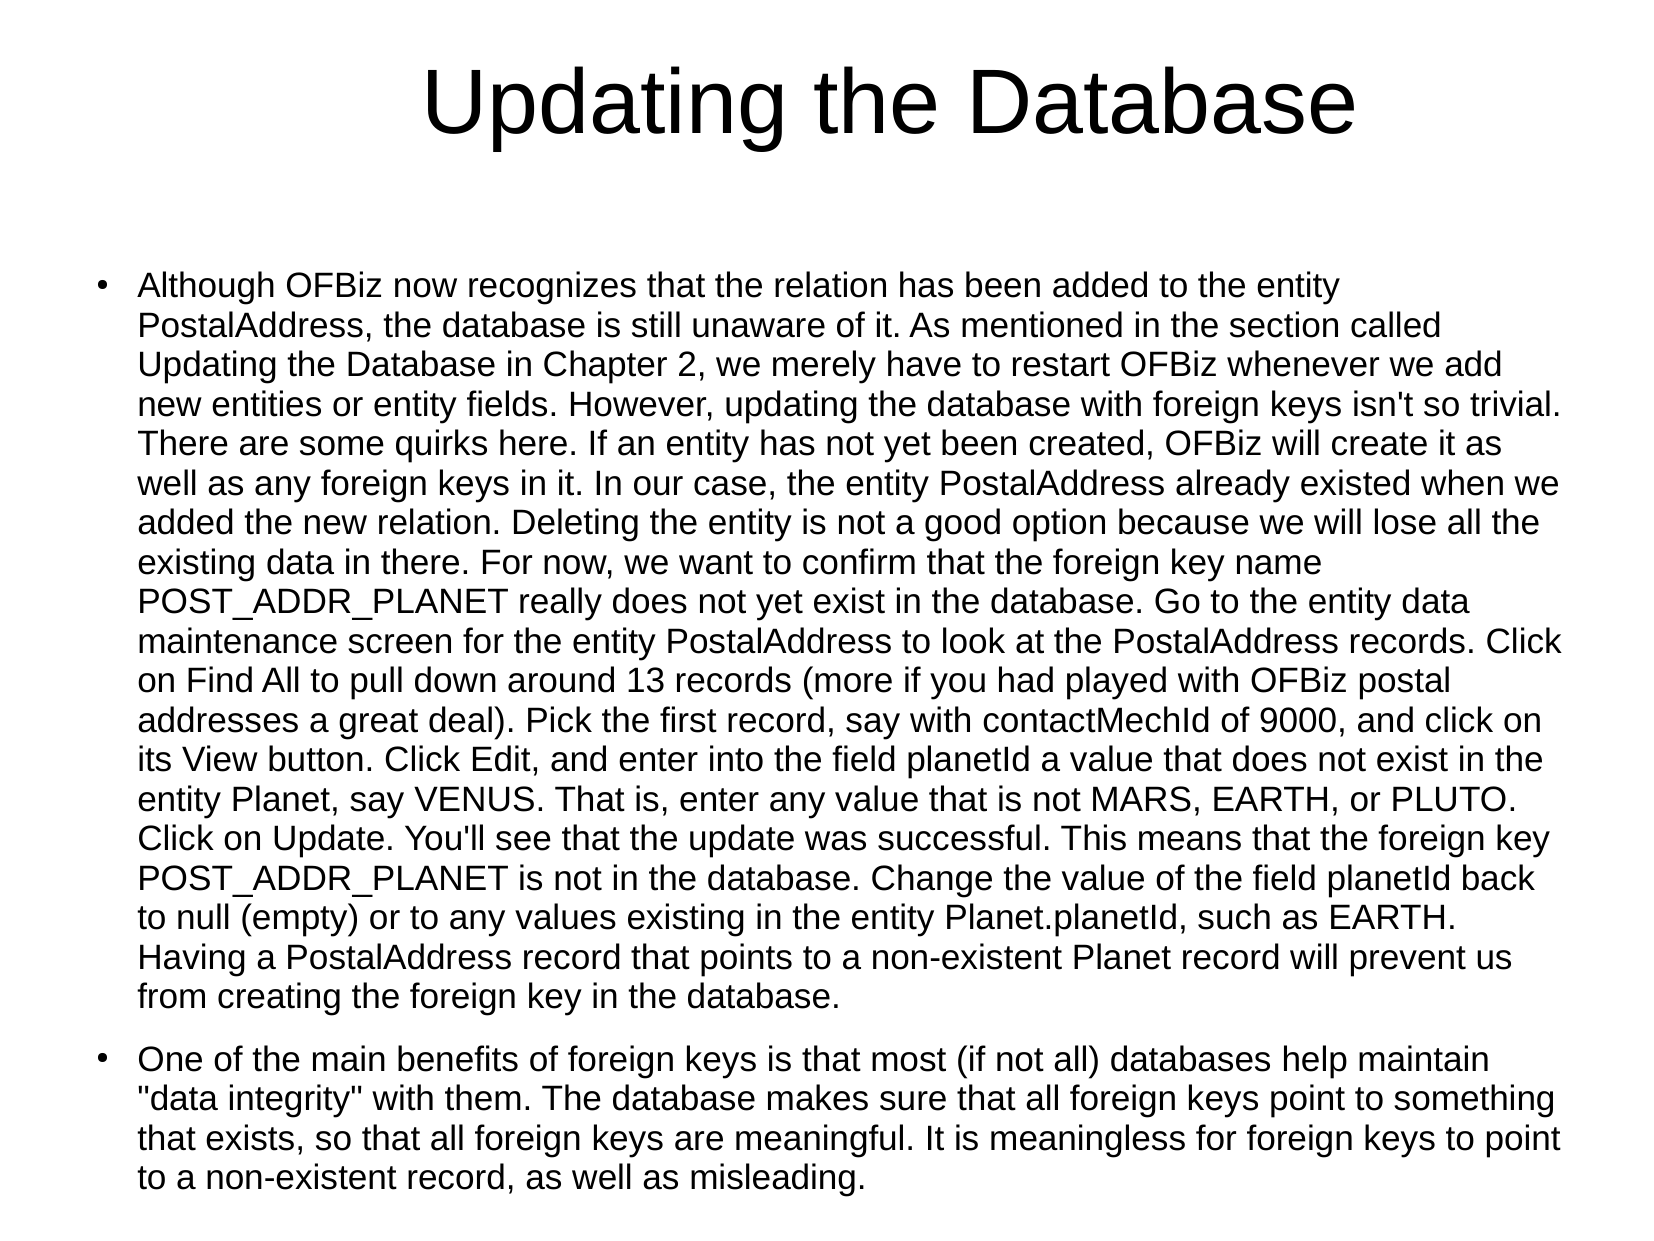

# Updating the Database
Although OFBiz now recognizes that the relation has been added to the entity PostalAddress, the database is still unaware of it. As mentioned in the section called Updating the Database in Chapter 2, we merely have to restart OFBiz whenever we add new entities or entity fields. However, updating the database with foreign keys isn't so trivial. There are some quirks here. If an entity has not yet been created, OFBiz will create it as well as any foreign keys in it. In our case, the entity PostalAddress already existed when we added the new relation. Deleting the entity is not a good option because we will lose all the existing data in there. For now, we want to confirm that the foreign key name POST_ADDR_PLANET really does not yet exist in the database. Go to the entity data maintenance screen for the entity PostalAddress to look at the PostalAddress records. Click on Find All to pull down around 13 records (more if you had played with OFBiz postal addresses a great deal). Pick the first record, say with contactMechId of 9000, and click on its View button. Click Edit, and enter into the field planetId a value that does not exist in the entity Planet, say VENUS. That is, enter any value that is not MARS, EARTH, or PLUTO. Click on Update. You'll see that the update was successful. This means that the foreign key POST_ADDR_PLANET is not in the database. Change the value of the field planetId back to null (empty) or to any values existing in the entity Planet.planetId, such as EARTH. Having a PostalAddress record that points to a non-existent Planet record will prevent us from creating the foreign key in the database.
One of the main benefits of foreign keys is that most (if not all) databases help maintain "data integrity" with them. The database makes sure that all foreign keys point to something that exists, so that all foreign keys are meaningful. It is meaningless for foreign keys to point to a non-existent record, as well as misleading.